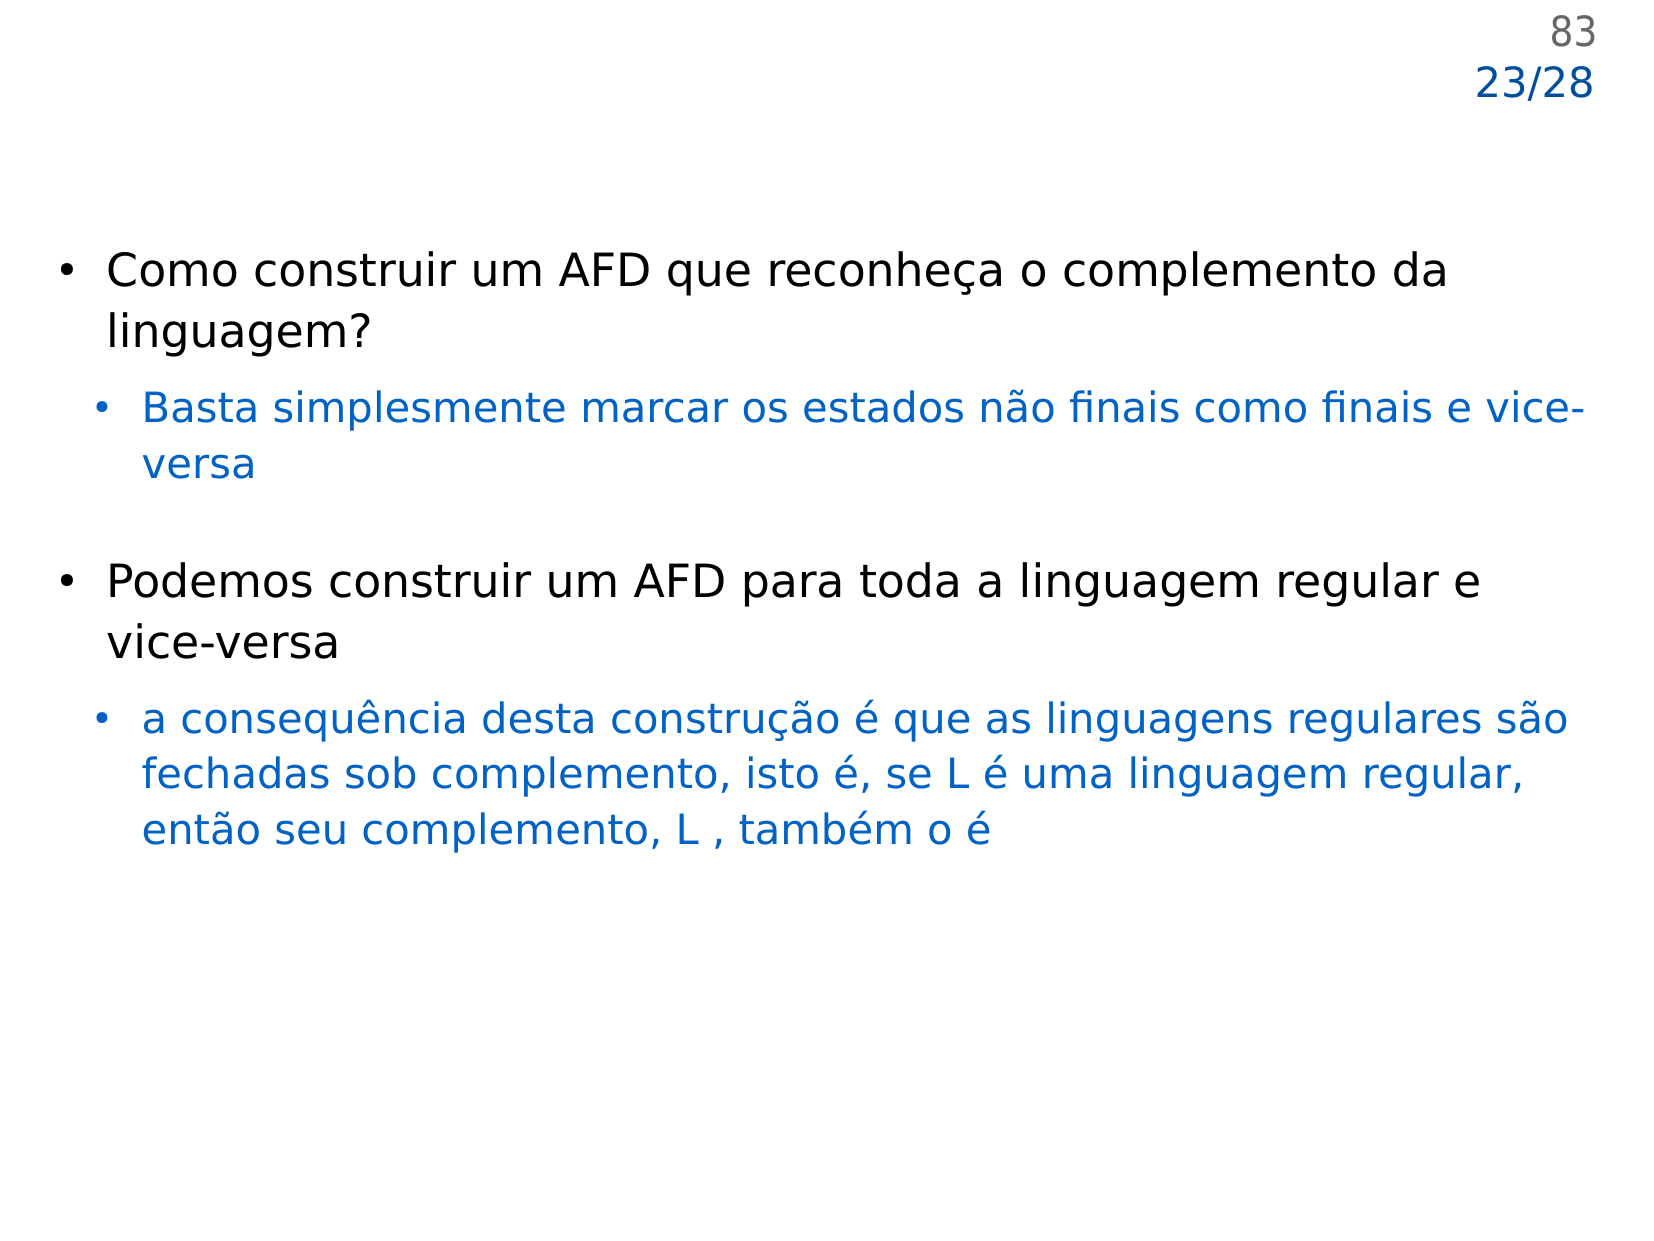

83
#
23
Como construir um AFD que reconheça o complemento da linguagem?
Basta simplesmente marcar os estados não finais como finais e vice-versa
Podemos construir um AFD para toda a linguagem regular e vice-versa
a consequência desta construção é que as linguagens regulares são fechadas sob complemento, isto é, se L é uma linguagem regular, então seu complemento, L , também o é